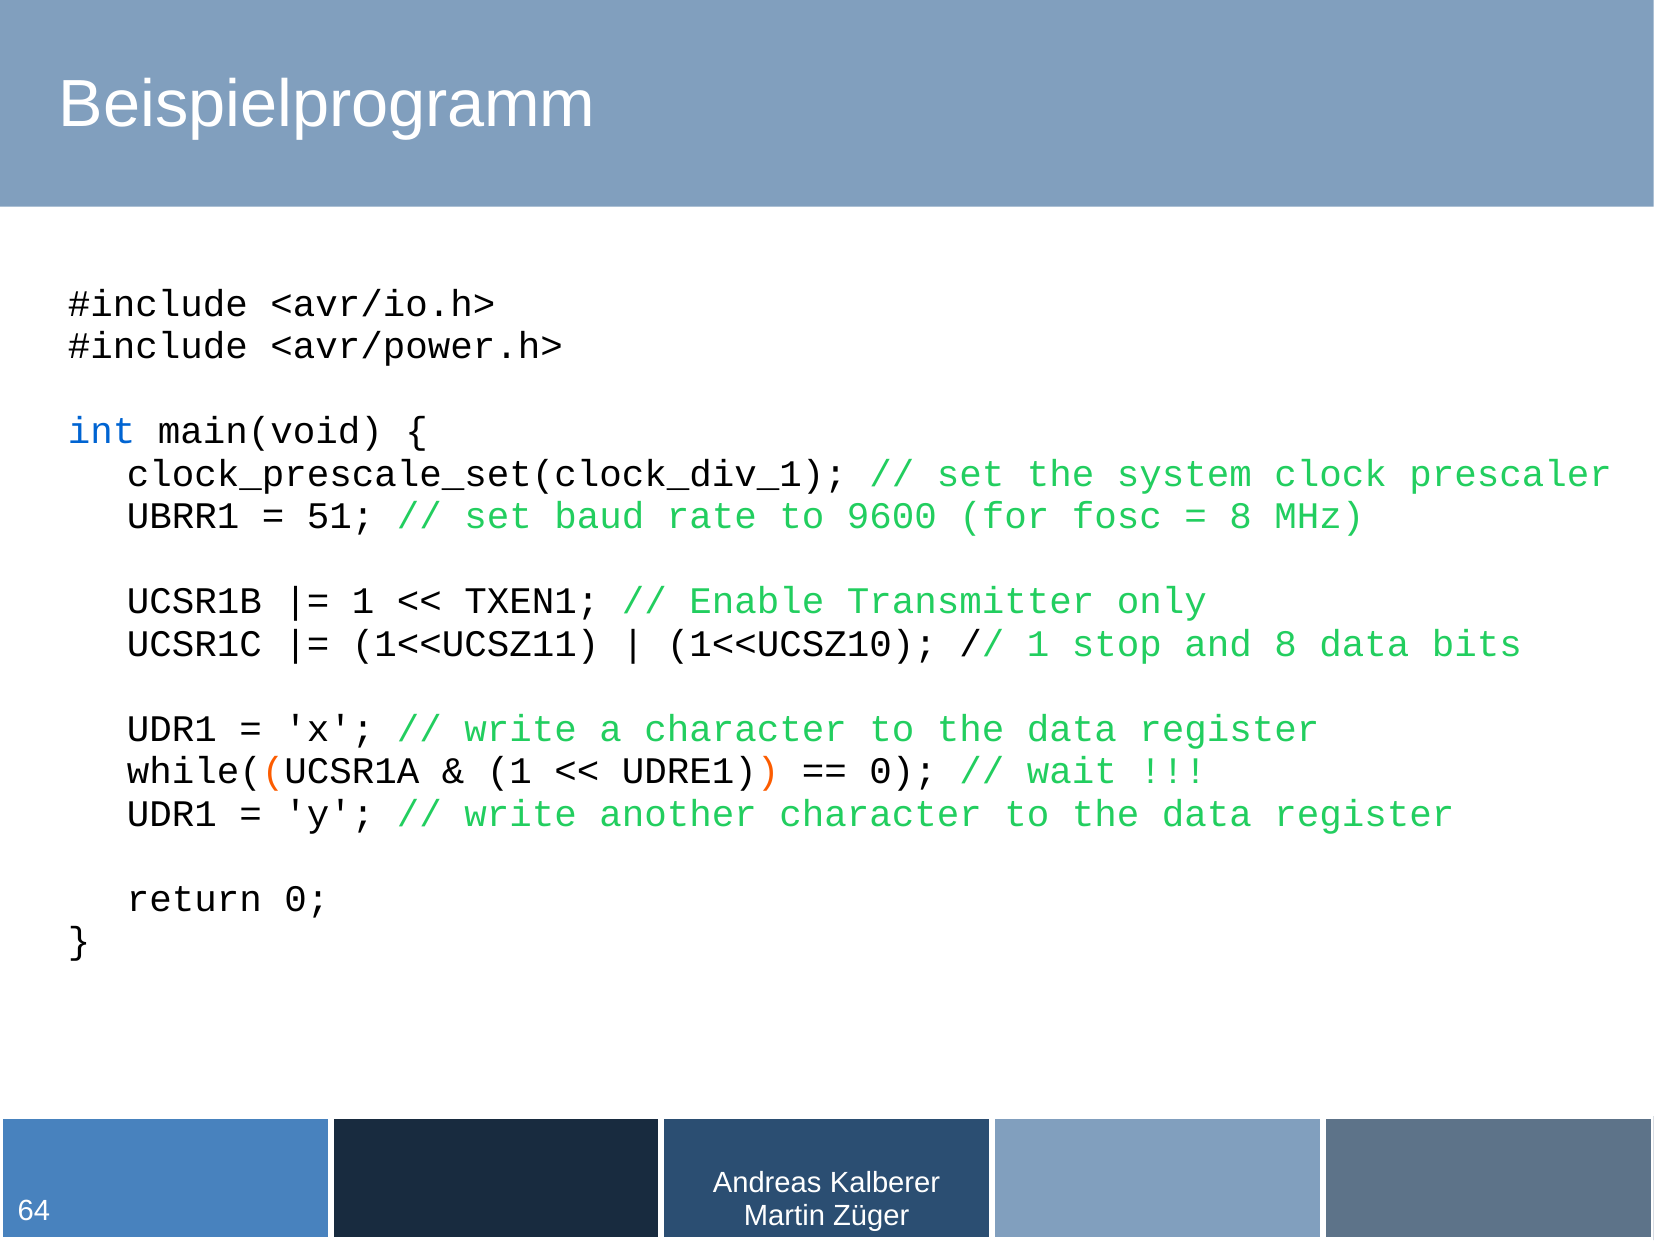

# Beispielprogramm
#include <avr/io.h>
#include <avr/power.h>
int main(void) {
	clock_prescale_set(clock_div_1); // set the system clock prescaler
	UBRR1 = 51; // set baud rate to 9600 (for fosc = 8 MHz)
	UCSR1B |= 1 << TXEN1; // Enable Transmitter only
	UCSR1C |= (1<<UCSZ11) | (1<<UCSZ10); // 1 stop and 8 data bits
	UDR1 = 'x'; // write a character to the data register
	while((UCSR1A & (1 << UDRE1)) == 0); // wait !!!
	UDR1 = 'y'; // write another character to the data register
	return 0;
}
LibreOffice Productivity Suite
64